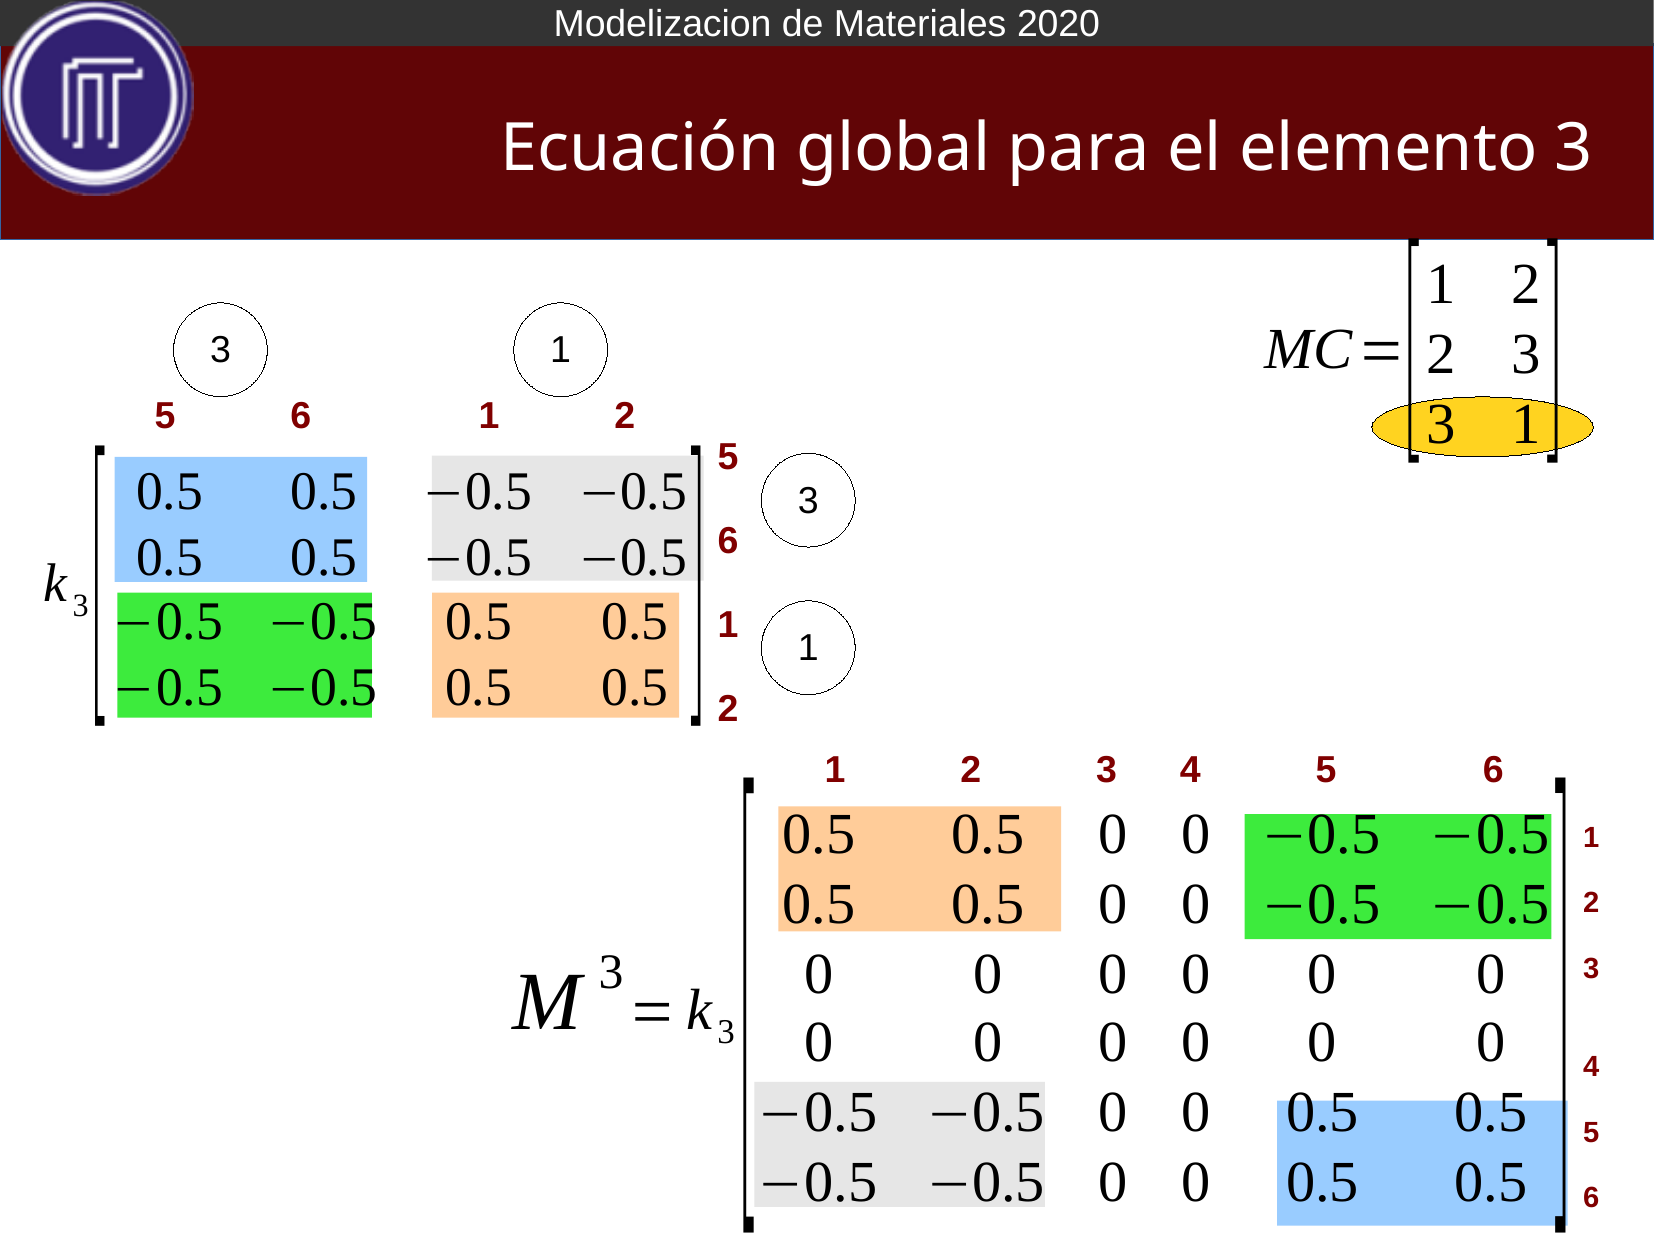

# Ecuación global para el elemento 3
3
1
5 6 1 2
5
6
1
2
3
1
1 2 3 4 5 6
1
2
3
4
5
6